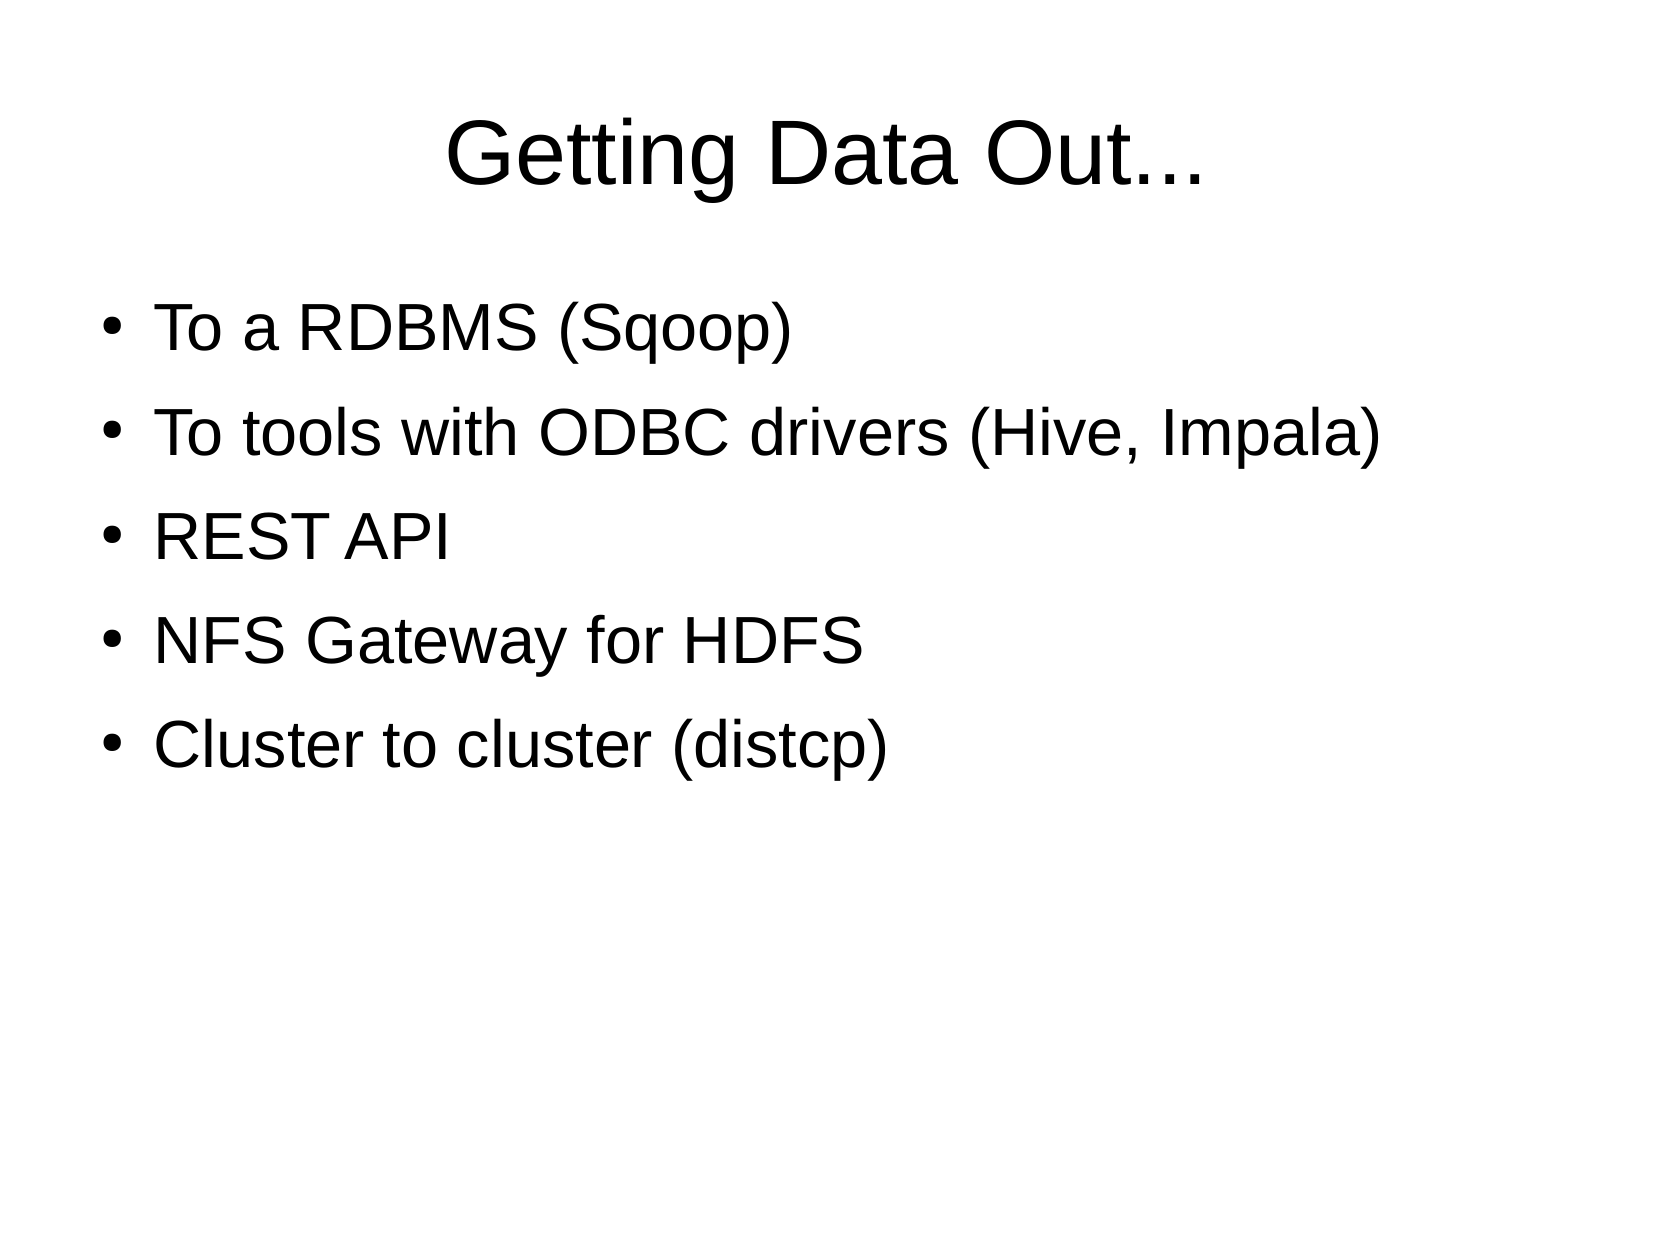

# Getting Data Out...
To a RDBMS (Sqoop)
To tools with ODBC drivers (Hive, Impala)
REST API
NFS Gateway for HDFS
Cluster to cluster (distcp)